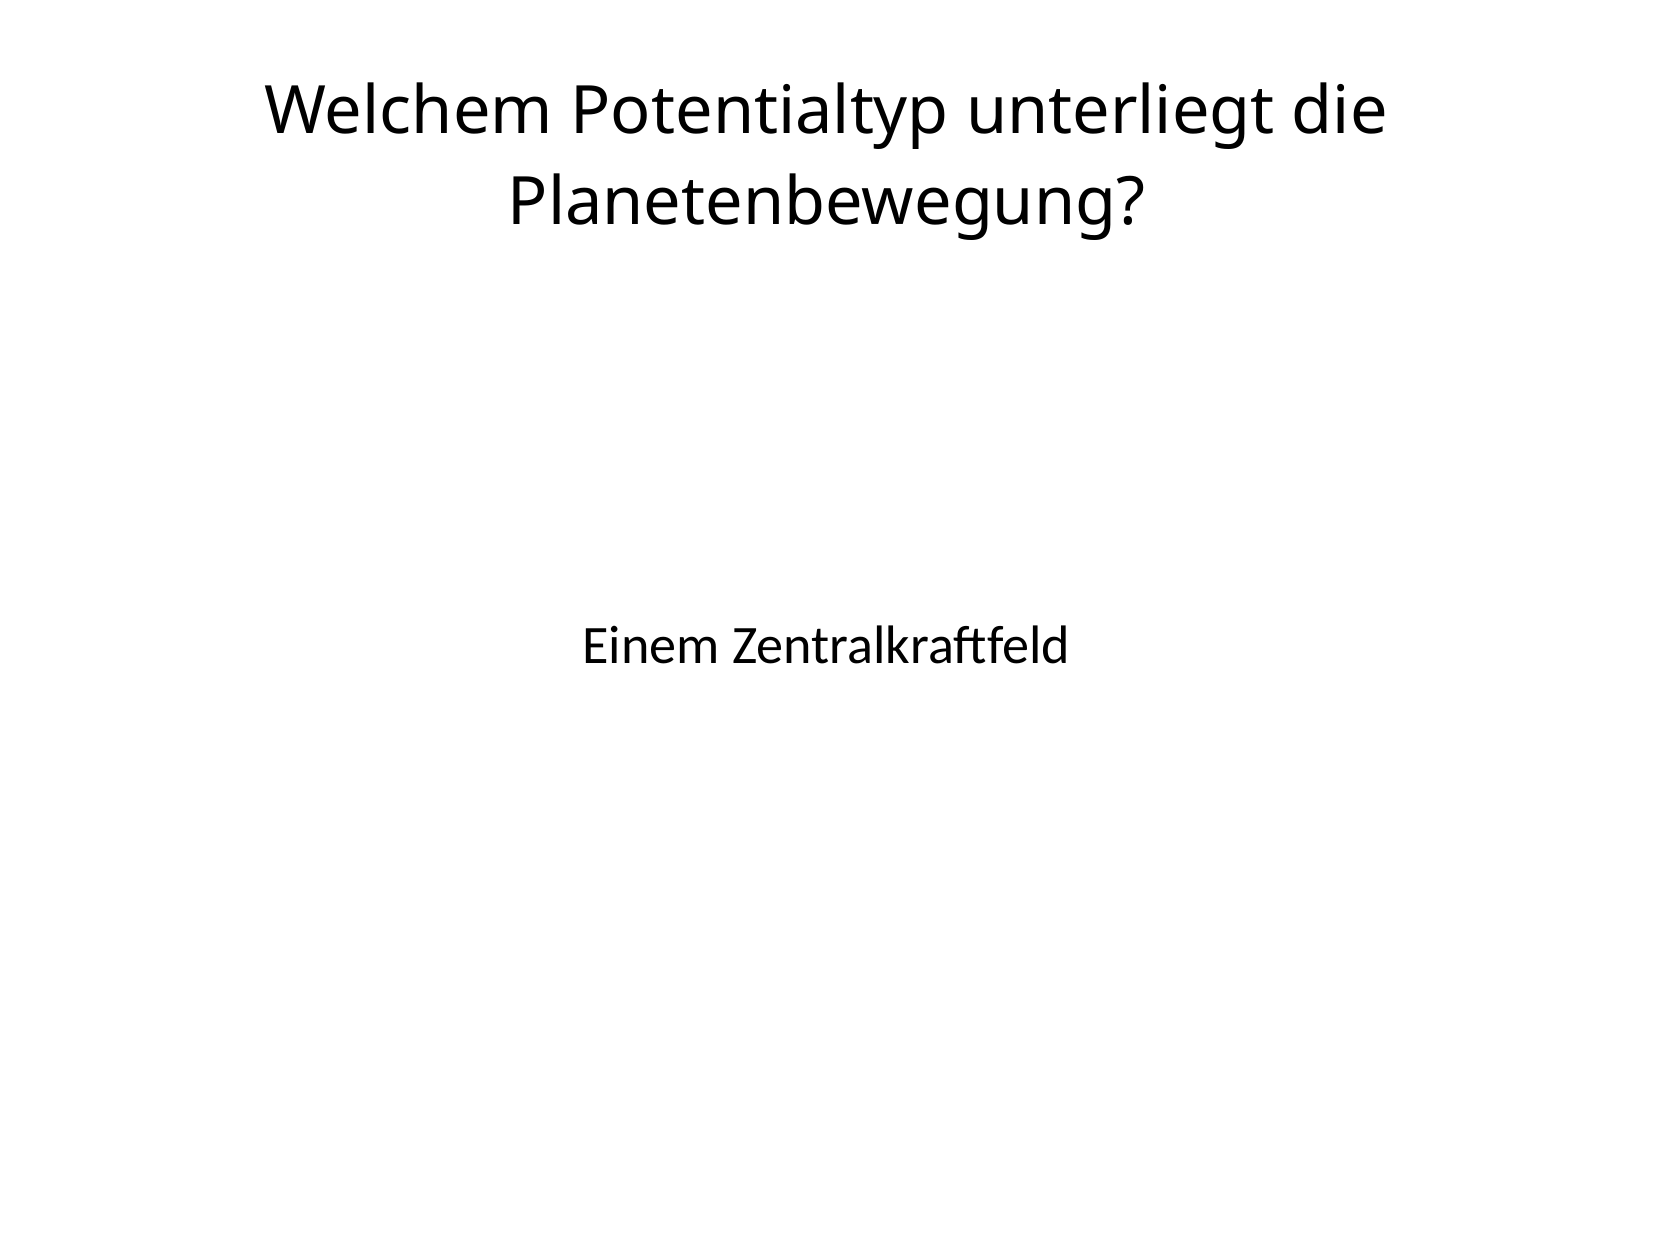

# Welchem Potentialtyp unterliegt die Planetenbewegung?
Einem Zentralkraftfeld